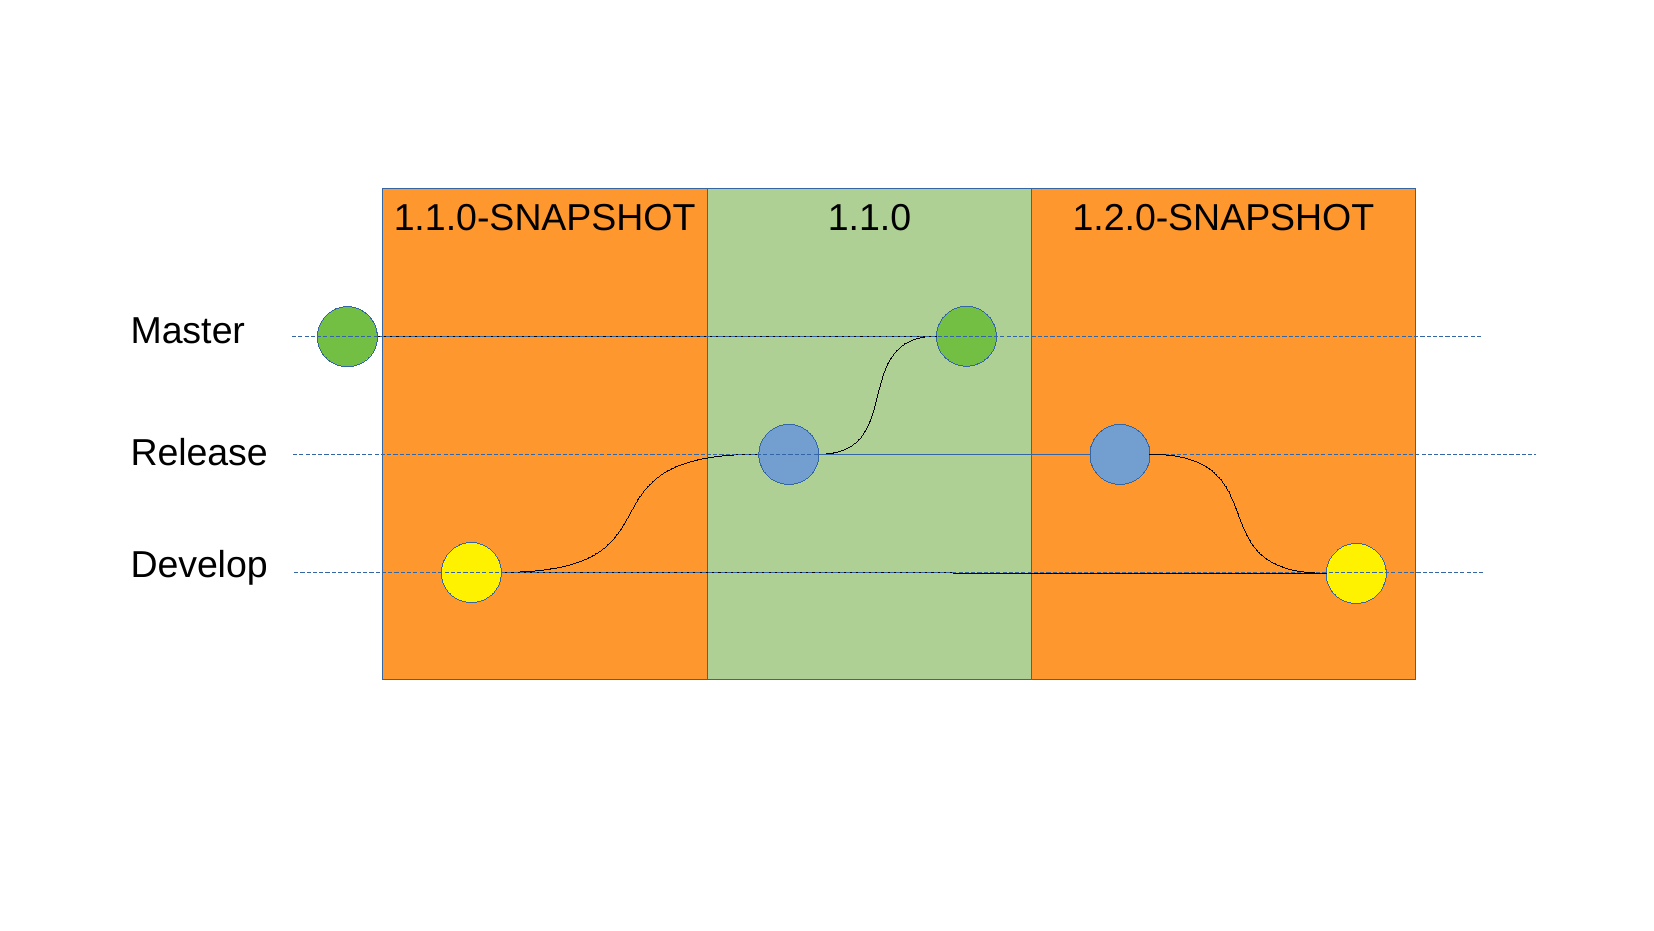

1.1.0-SNAPSHOT
1.1.0
1.1.0
1.2.0-SNAPSHOT
Master
Release
Develop